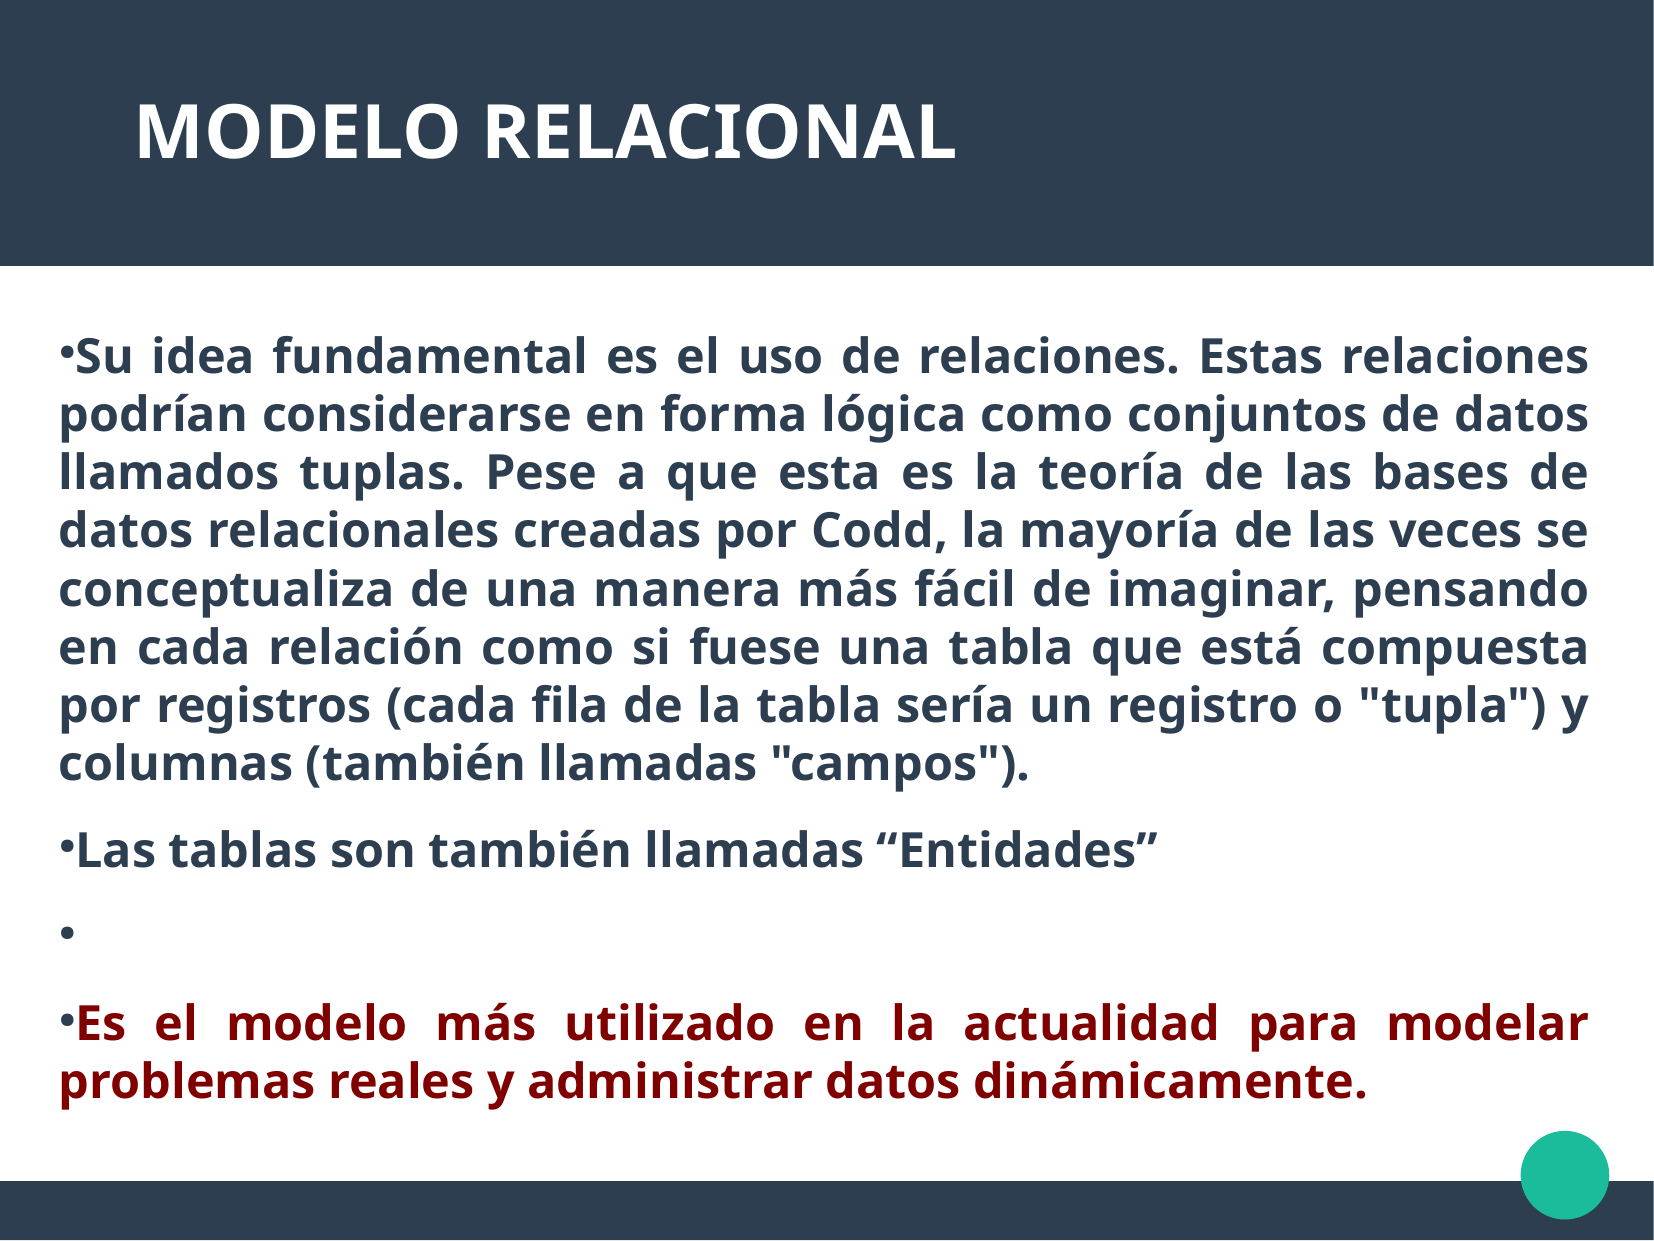

# MODELO RELACIONAL
Su idea fundamental es el uso de relaciones. Estas relaciones podrían considerarse en forma lógica como conjuntos de datos llamados tuplas. Pese a que esta es la teoría de las bases de datos relacionales creadas por Codd, la mayoría de las veces se conceptualiza de una manera más fácil de imaginar, pensando en cada relación como si fuese una tabla que está compuesta por registros (cada fila de la tabla sería un registro o "tupla") y columnas (también llamadas "campos").
Las tablas son también llamadas “Entidades”
Es el modelo más utilizado en la actualidad para modelar problemas reales y administrar datos dinámicamente.